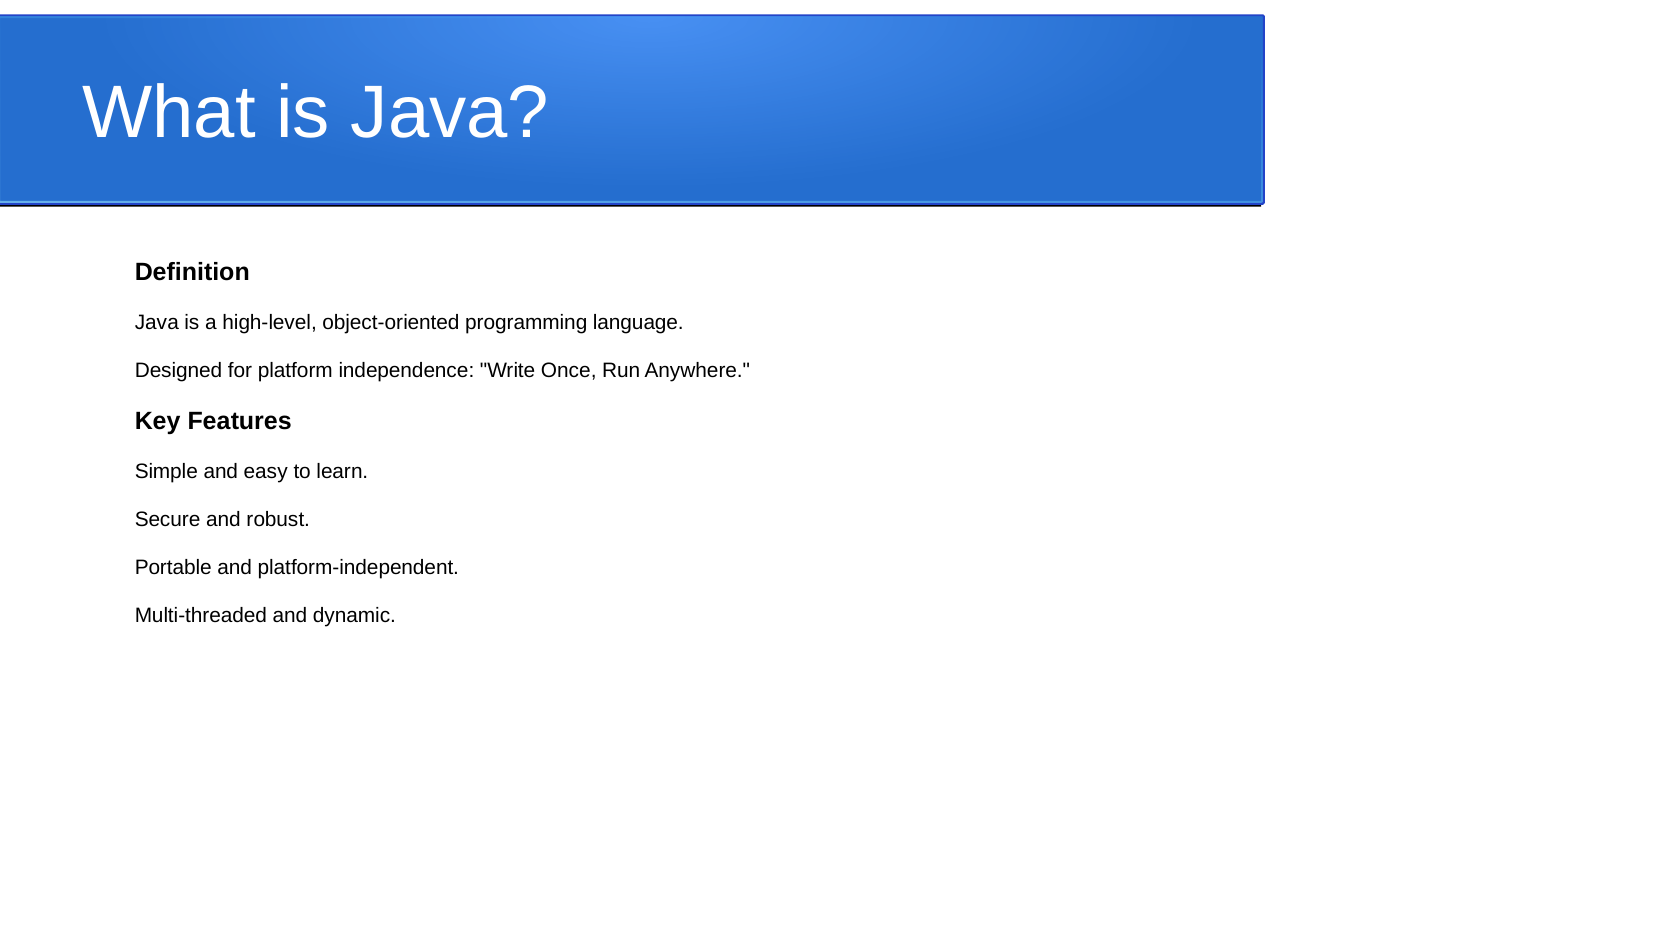

# What is Java?
Definition
Java is a high-level, object-oriented programming language.
Designed for platform independence: "Write Once, Run Anywhere."
Key Features
Simple and easy to learn.
Secure and robust.
Portable and platform-independent.
Multi-threaded and dynamic.